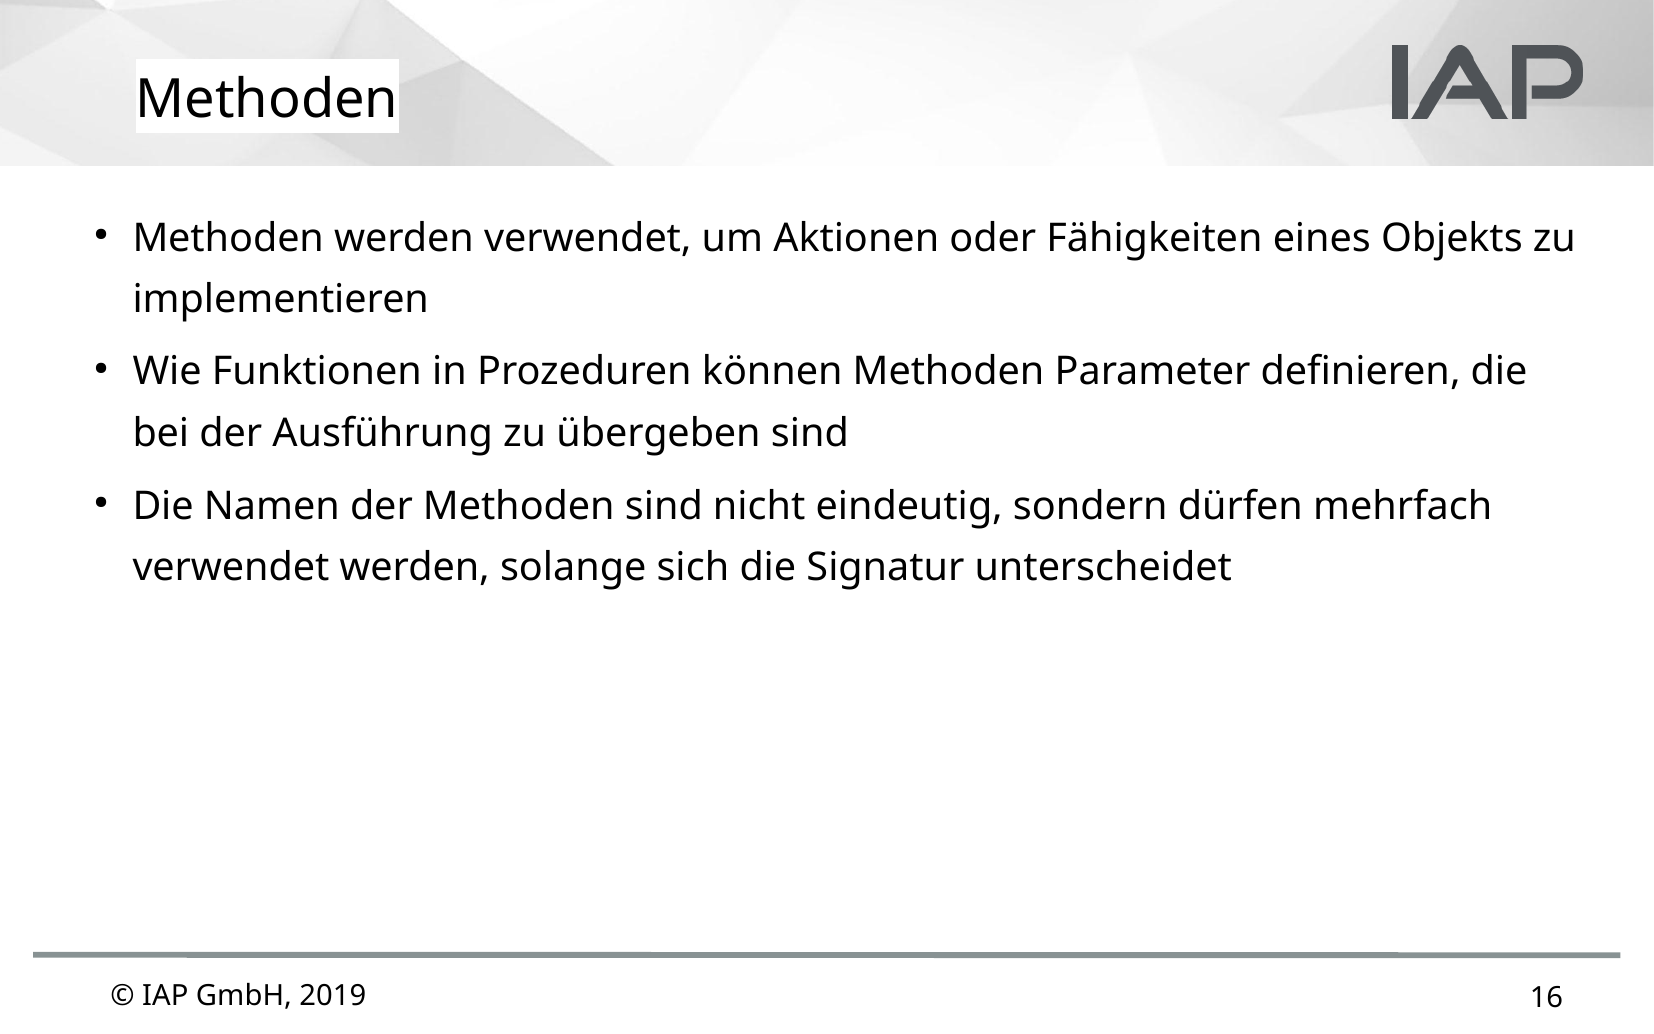

# Methoden
Methoden werden verwendet, um Aktionen oder Fähigkeiten eines Objekts zu implementieren
Wie Funktionen in Prozeduren können Methoden Parameter definieren, die bei der Ausführung zu übergeben sind
Die Namen der Methoden sind nicht eindeutig, sondern dürfen mehrfach verwendet werden, solange sich die Signatur unterscheidet
© IAP GmbH, 2019
16